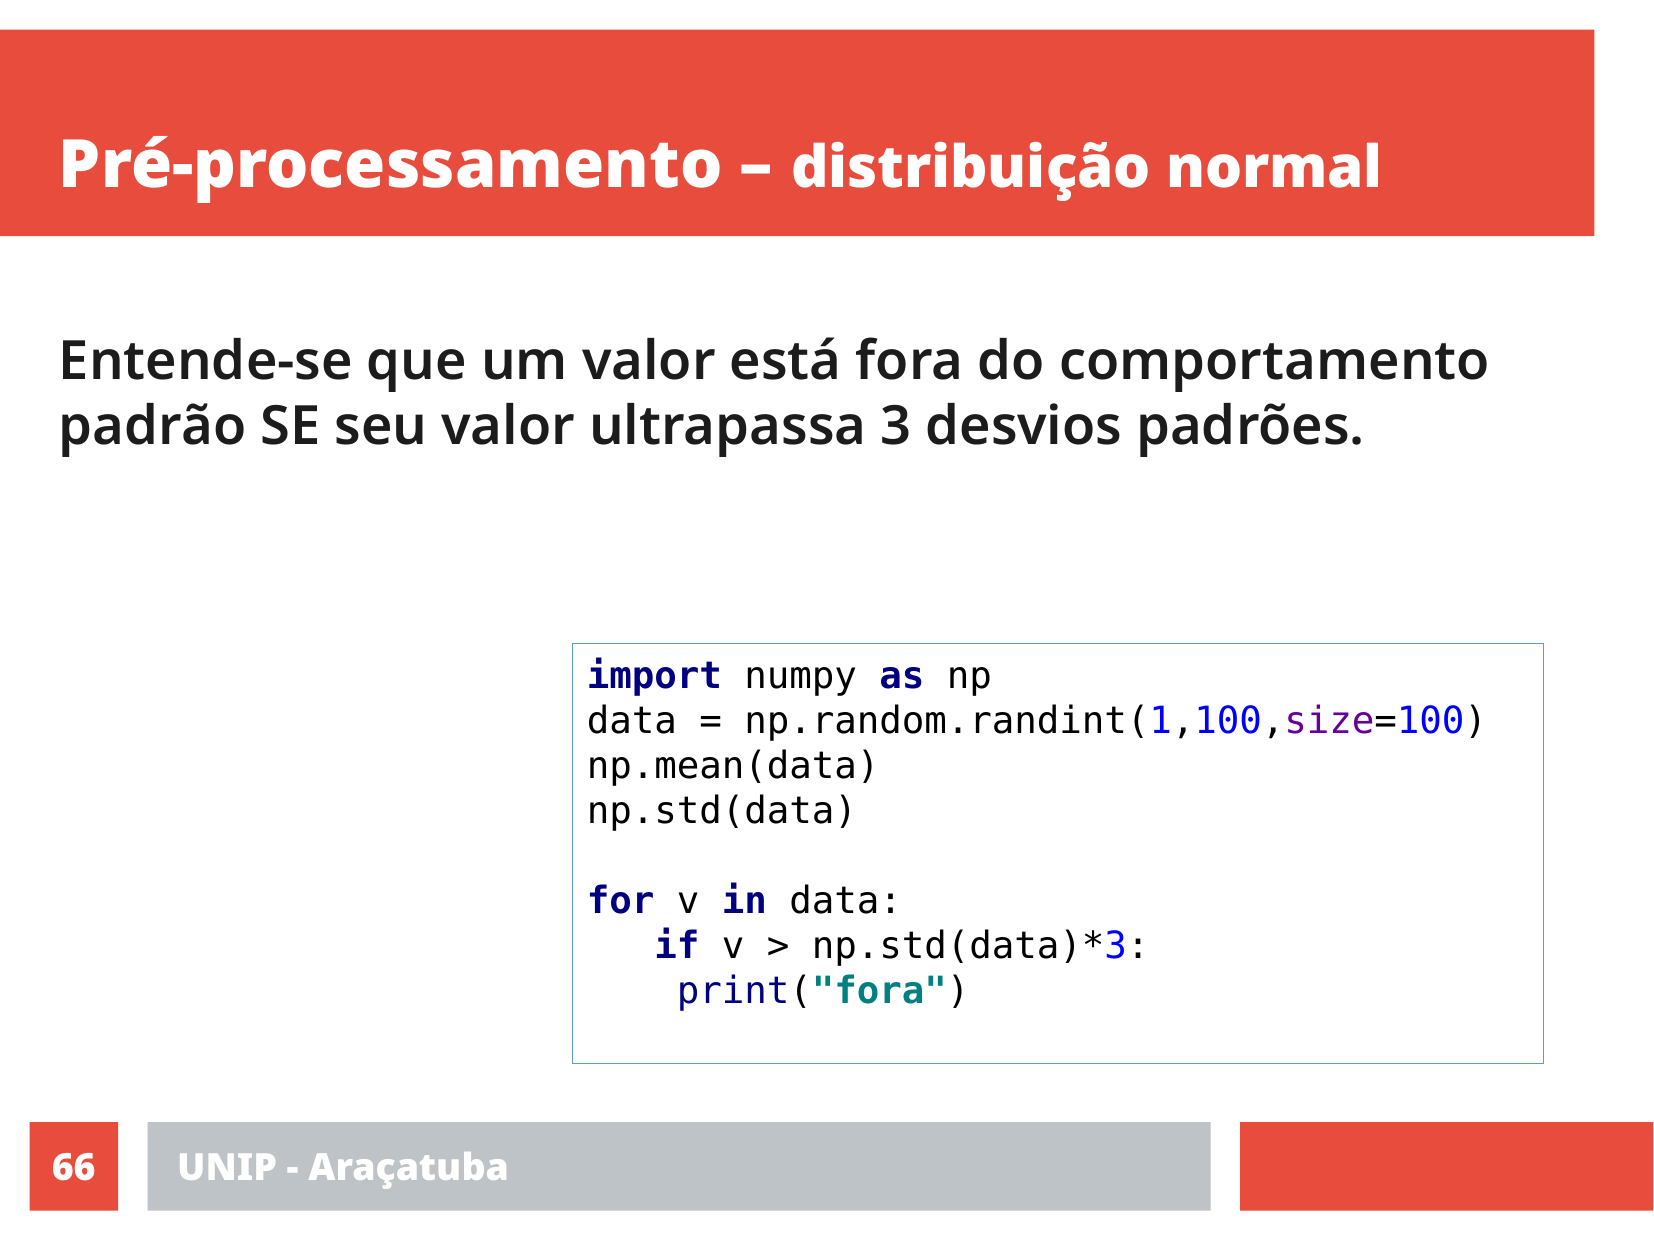

# Pré-processamento – distribuição normal
Entende-se que um valor está fora do comportamento padrão SE seu valor ultrapassa 3 desvios padrões.
import numpy as np
data = np.random.randint(1,100,size=100)
np.mean(data)
np.std(data)
for v in data:
 if v > np.std(data)*3:
 print("fora")
66
UNIP - Araçatuba